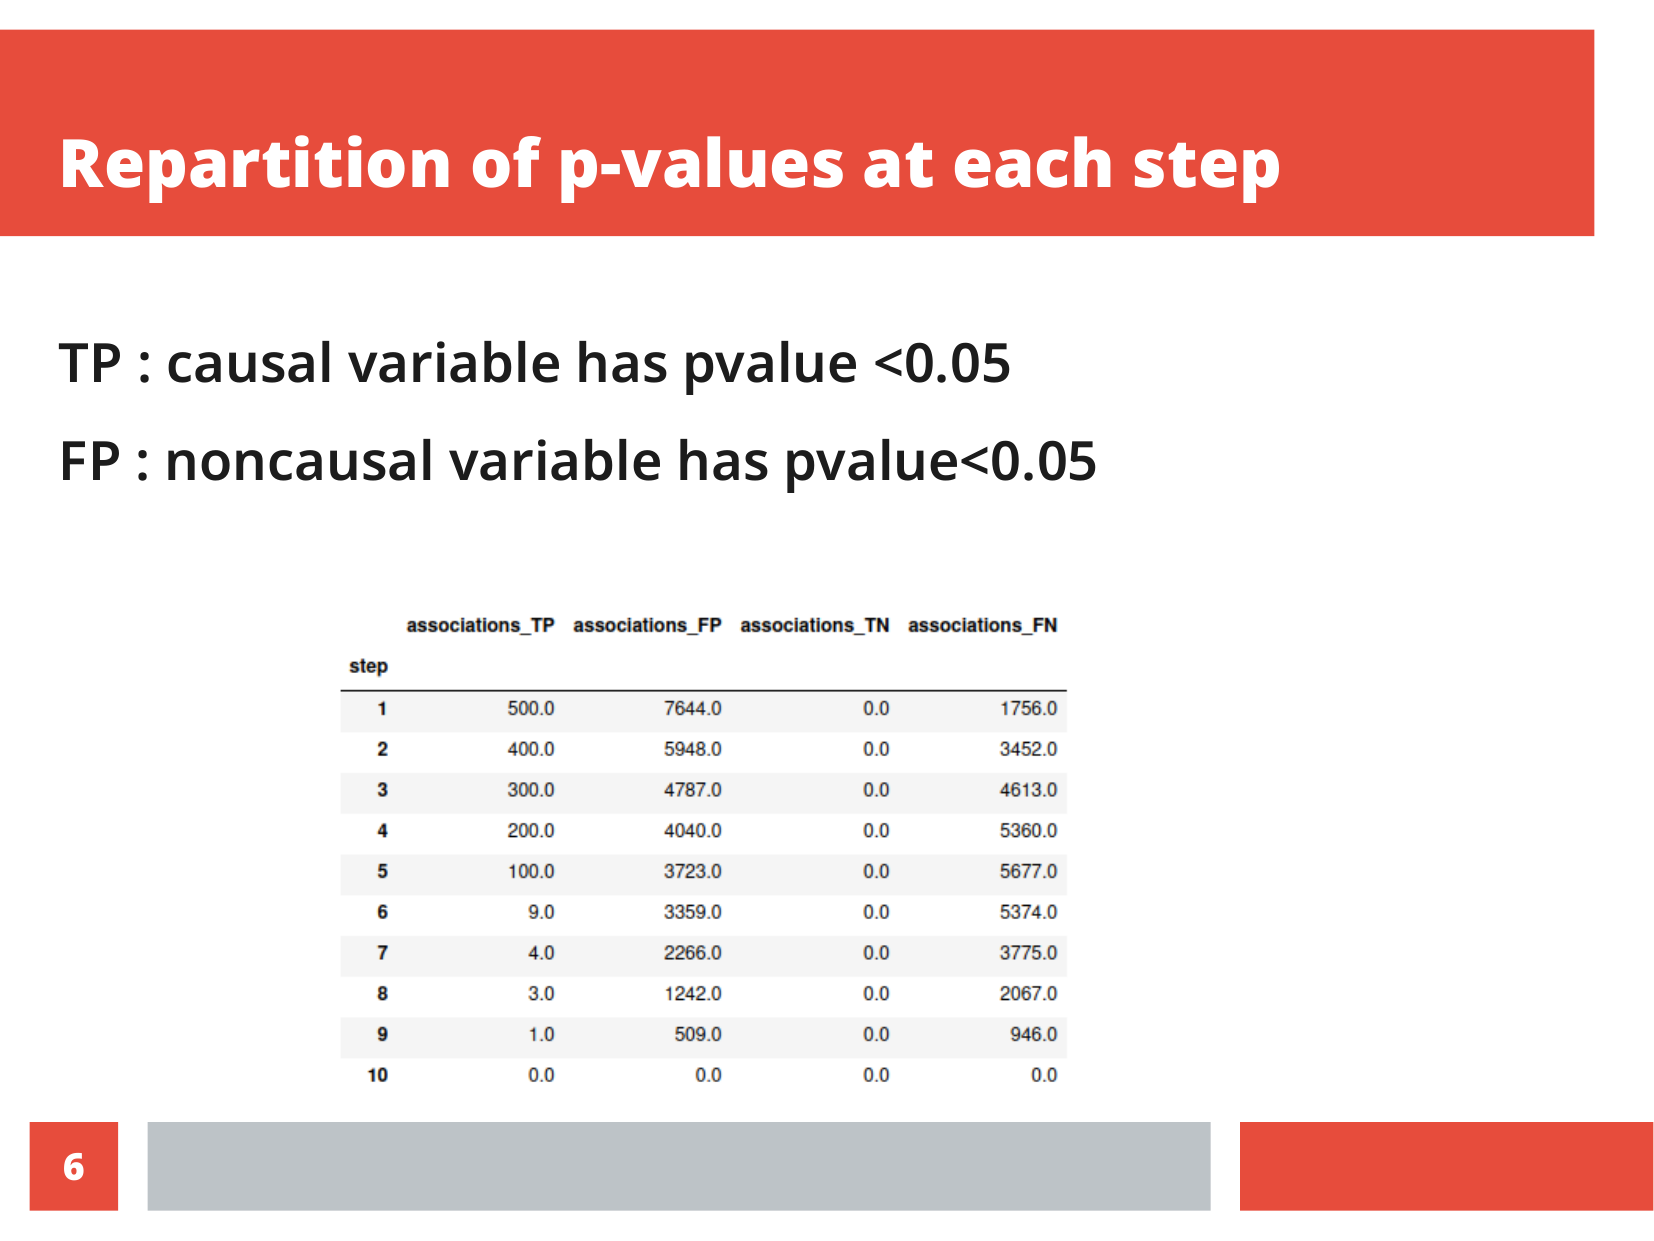

# Repartition of p-values at each step
TP : causal variable has pvalue <0.05
FP : noncausal variable has pvalue<0.05
6